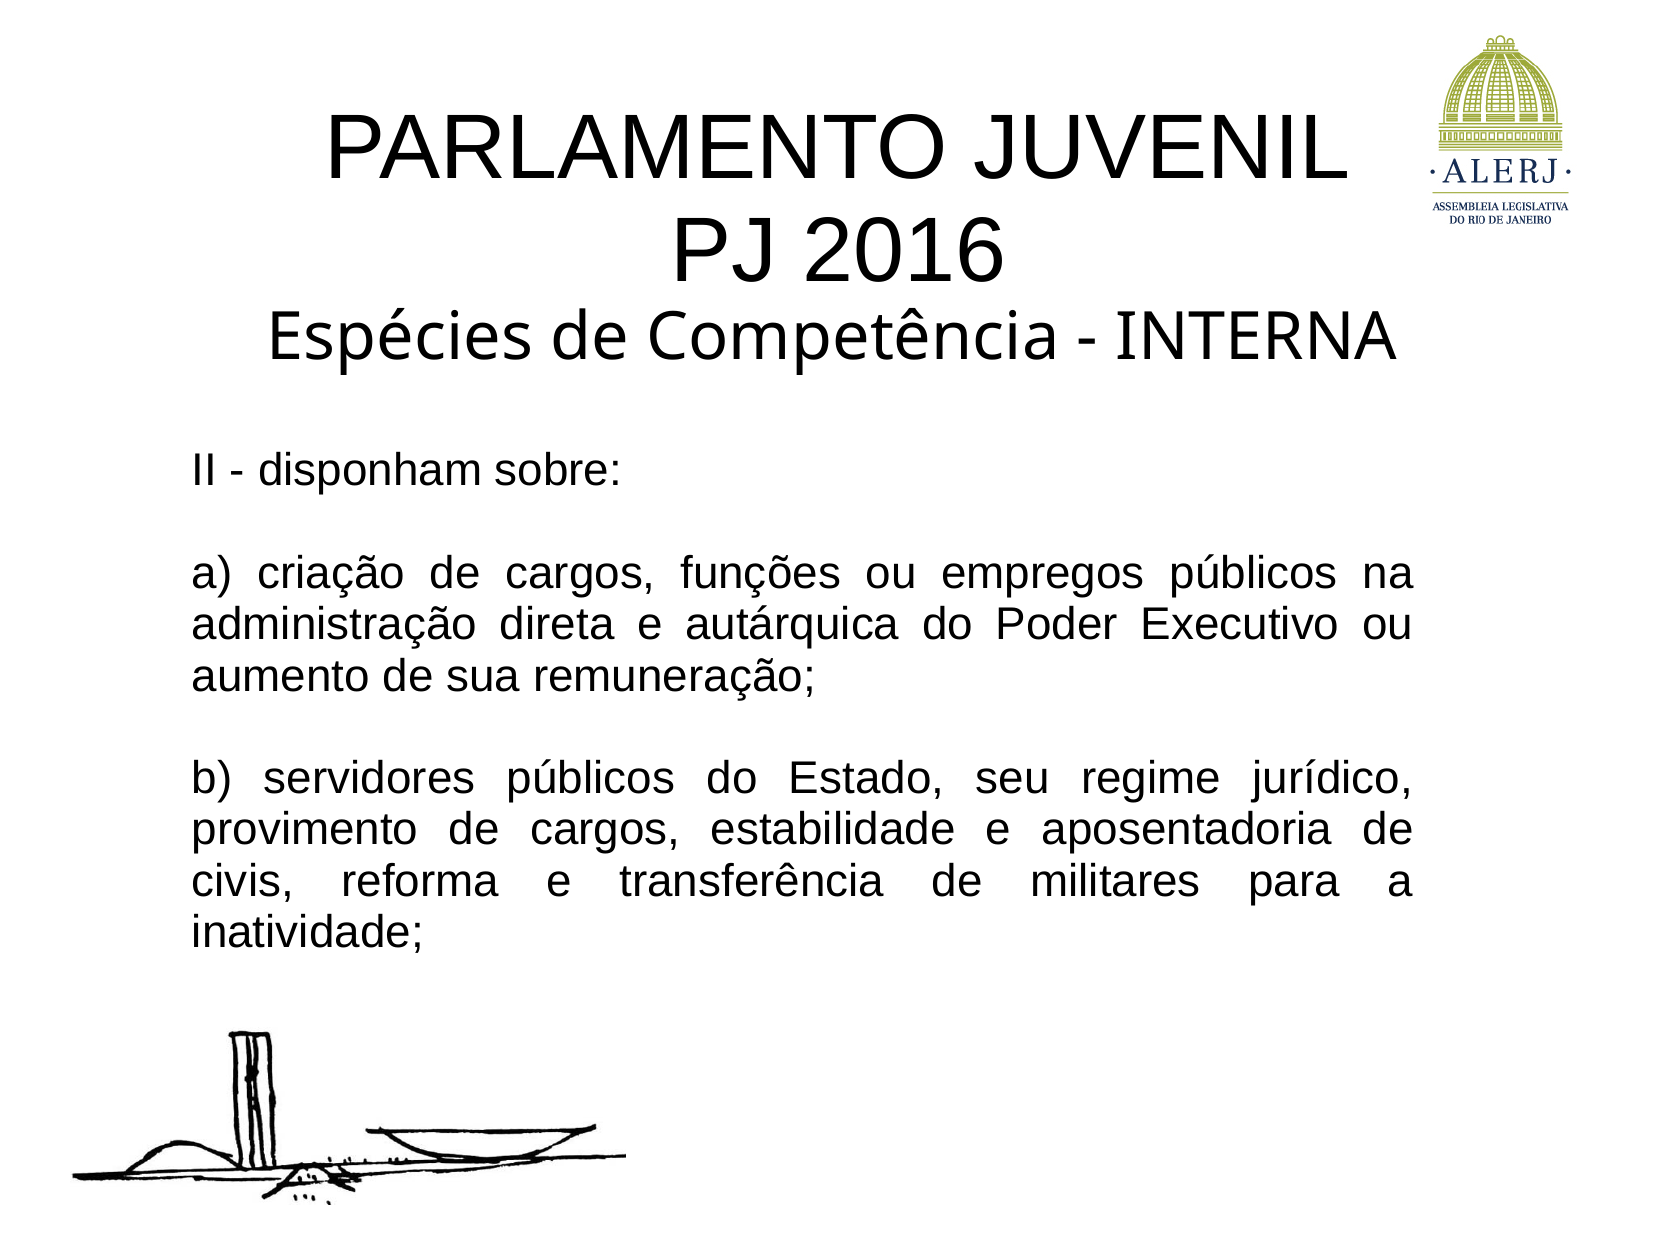

# PARLAMENTO JUVENIL PJ 2016
Espécies de Competência - INTERNA
II - disponham sobre:
a) criação de cargos, funções ou empregos públicos na administração direta e autárquica do Poder Executivo ou aumento de sua remuneração;
b) servidores públicos do Estado, seu regime jurídico, provimento de cargos, estabilidade e aposentadoria de civis, reforma e transferência de militares para a inatividade;